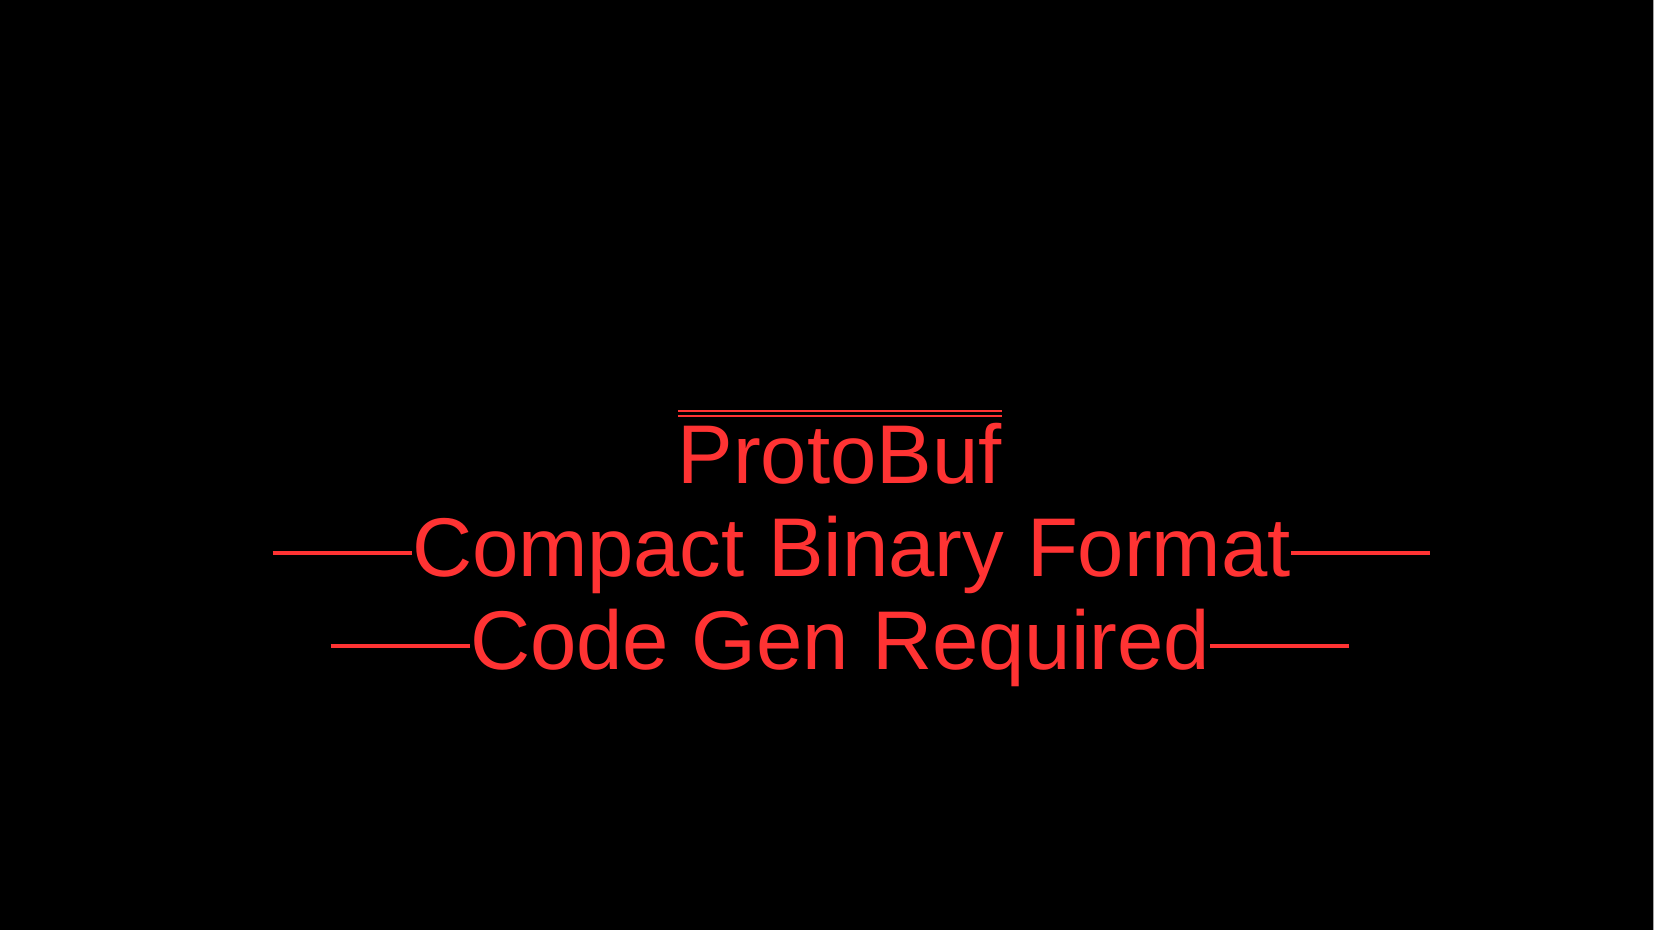

ProtoBuf
 Compact Binary Format
 Code Gen Required